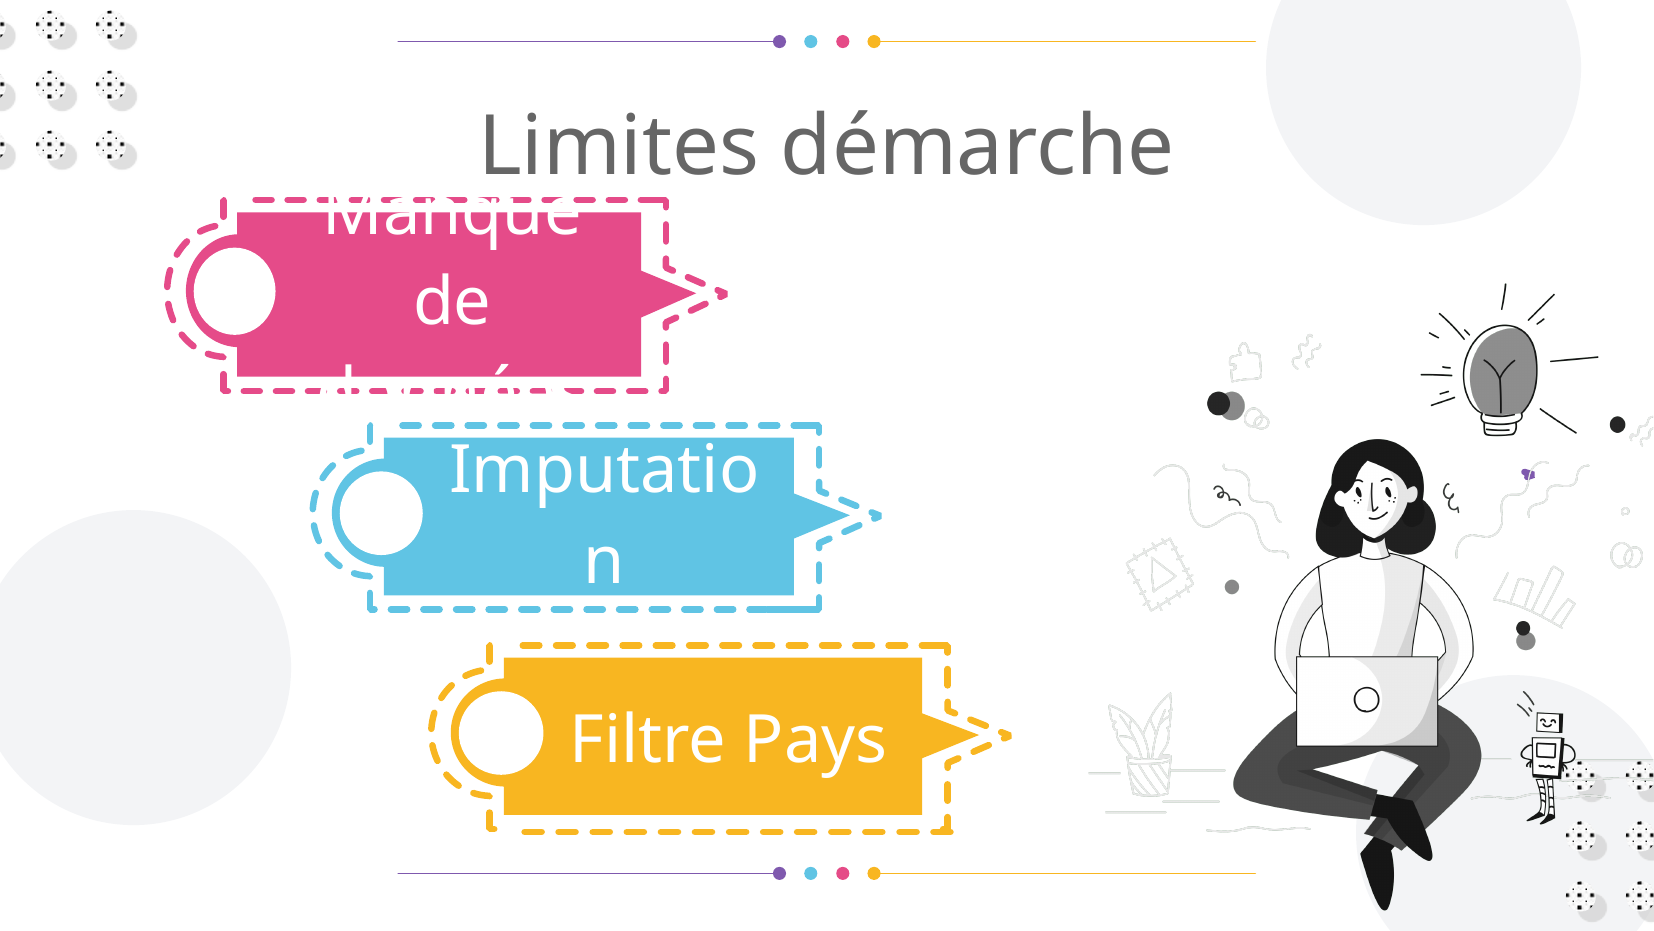

Limites démarche
Manque de données
Imputation
Filtre Pays